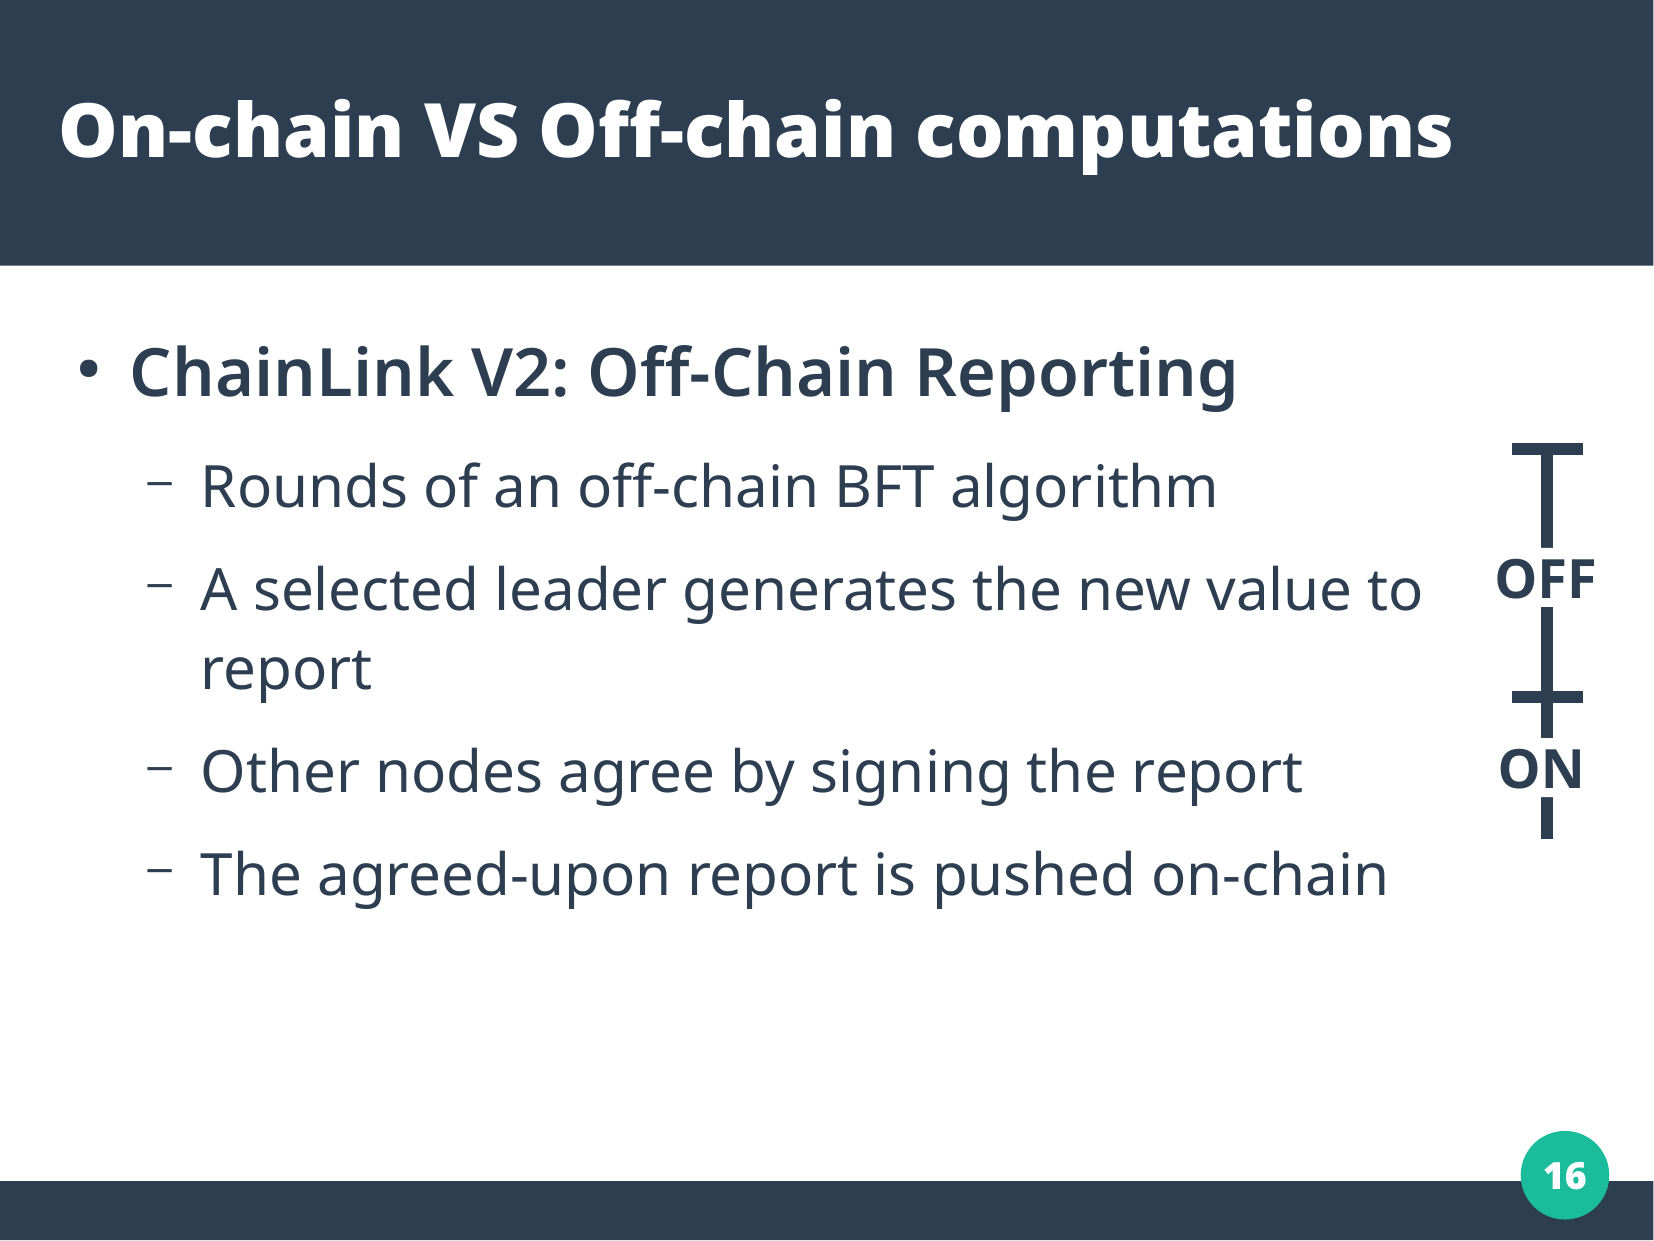

# On-chain VS Off-chain computations
ChainLink V2: Off-Chain Reporting
Rounds of an off-chain BFT algorithm
A selected leader generates the new value to report
Other nodes agree by signing the report
The agreed-upon report is pushed on-chain
OFF
ON
16